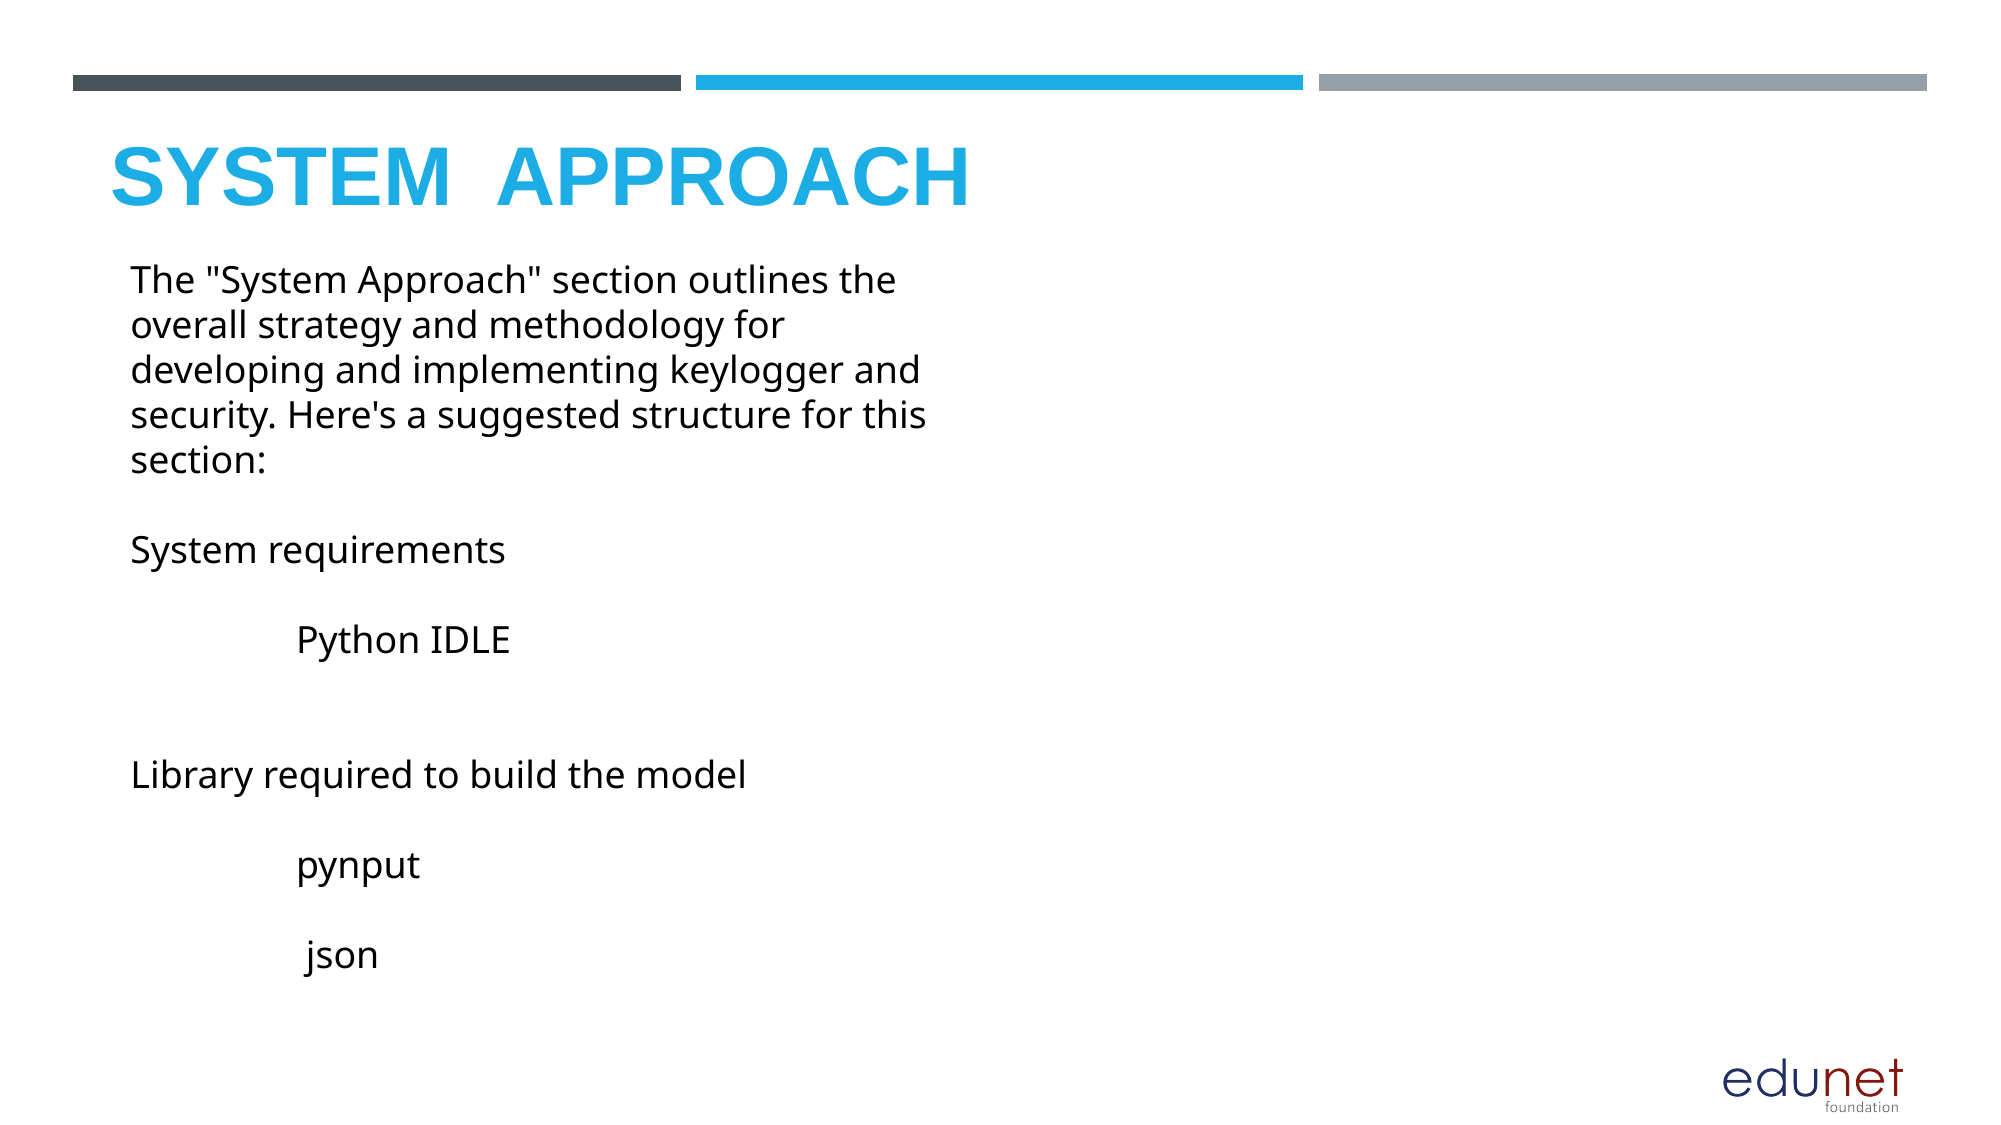

# System  Approach
The "System Approach" section outlines the overall strategy and methodology for developing and implementing keylogger and security. Here's a suggested structure for this section:
System requirements
 Python IDLE
Library required to build the model
 pynput
 json